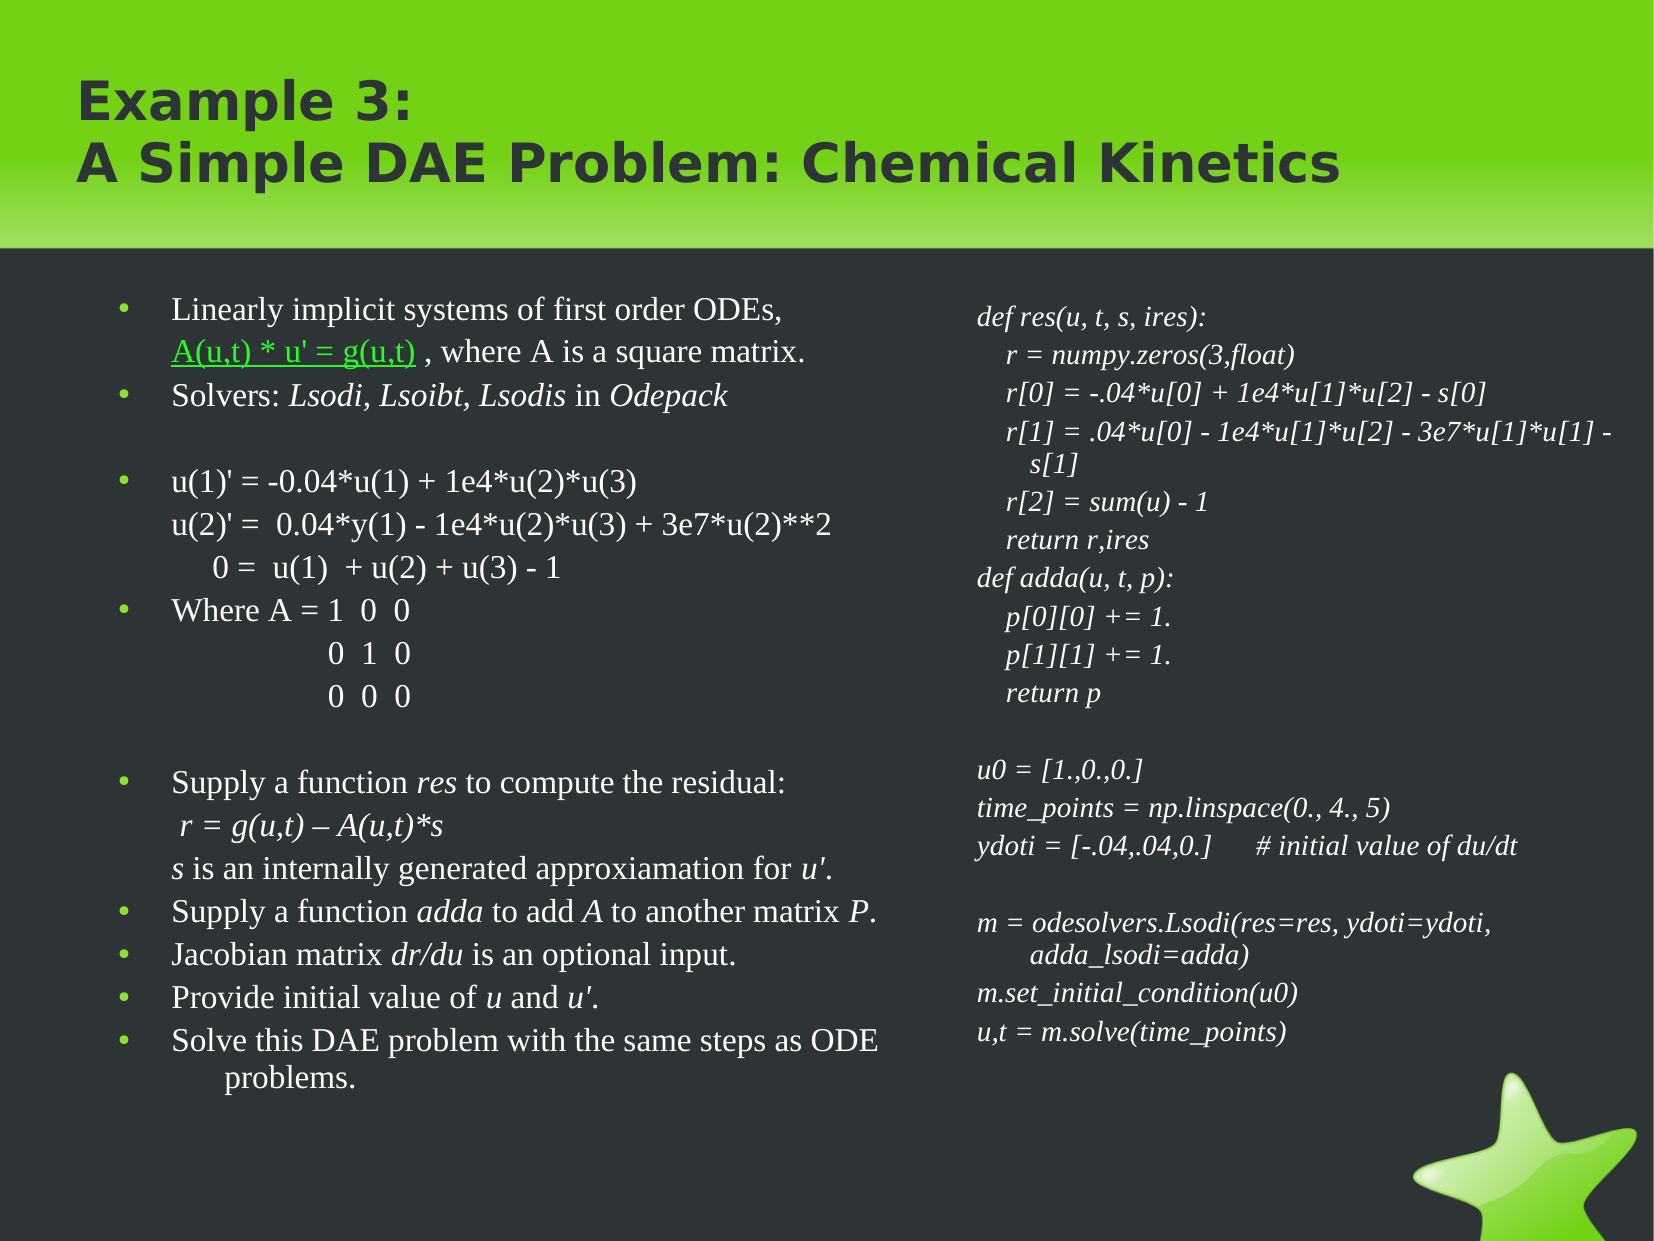

# Example 3: A Simple DAE Problem: Chemical Kinetics
Linearly implicit systems of first order ODEs,
A(u,t) * u' = g(u,t) , where A is a square matrix.
Solvers: Lsodi, Lsoibt, Lsodis in Odepack
u(1)' = -0.04*u(1) + 1e4*u(2)*u(3)
u(2)' = 0.04*y(1) - 1e4*u(2)*u(3) + 3e7*u(2)**2
 0 = u(1) + u(2) + u(3) - 1
Where A = 1 0 0
 0 1 0
 0 0 0
Supply a function res to compute the residual:
 r = g(u,t) – A(u,t)*s
s is an internally generated approxiamation for u'.
Supply a function adda to add A to another matrix P.
Jacobian matrix dr/du is an optional input.
Provide initial value of u and u'.
Solve this DAE problem with the same steps as ODE problems.
def res(u, t, s, ires):
 r = numpy.zeros(3,float)
 r[0] = -.04*u[0] + 1e4*u[1]*u[2] - s[0]
 r[1] = .04*u[0] - 1e4*u[1]*u[2] - 3e7*u[1]*u[1] - s[1]
 r[2] = sum(u) - 1
 return r,ires
def adda(u, t, p):
 p[0][0] += 1.
 p[1][1] += 1.
 return p
u0 = [1.,0.,0.]
time_points = np.linspace(0., 4., 5)
ydoti = [-.04,.04,0.] # initial value of du/dt
m = odesolvers.Lsodi(res=res, ydoti=ydoti, adda_lsodi=adda)
m.set_initial_condition(u0)
u,t = m.solve(time_points)